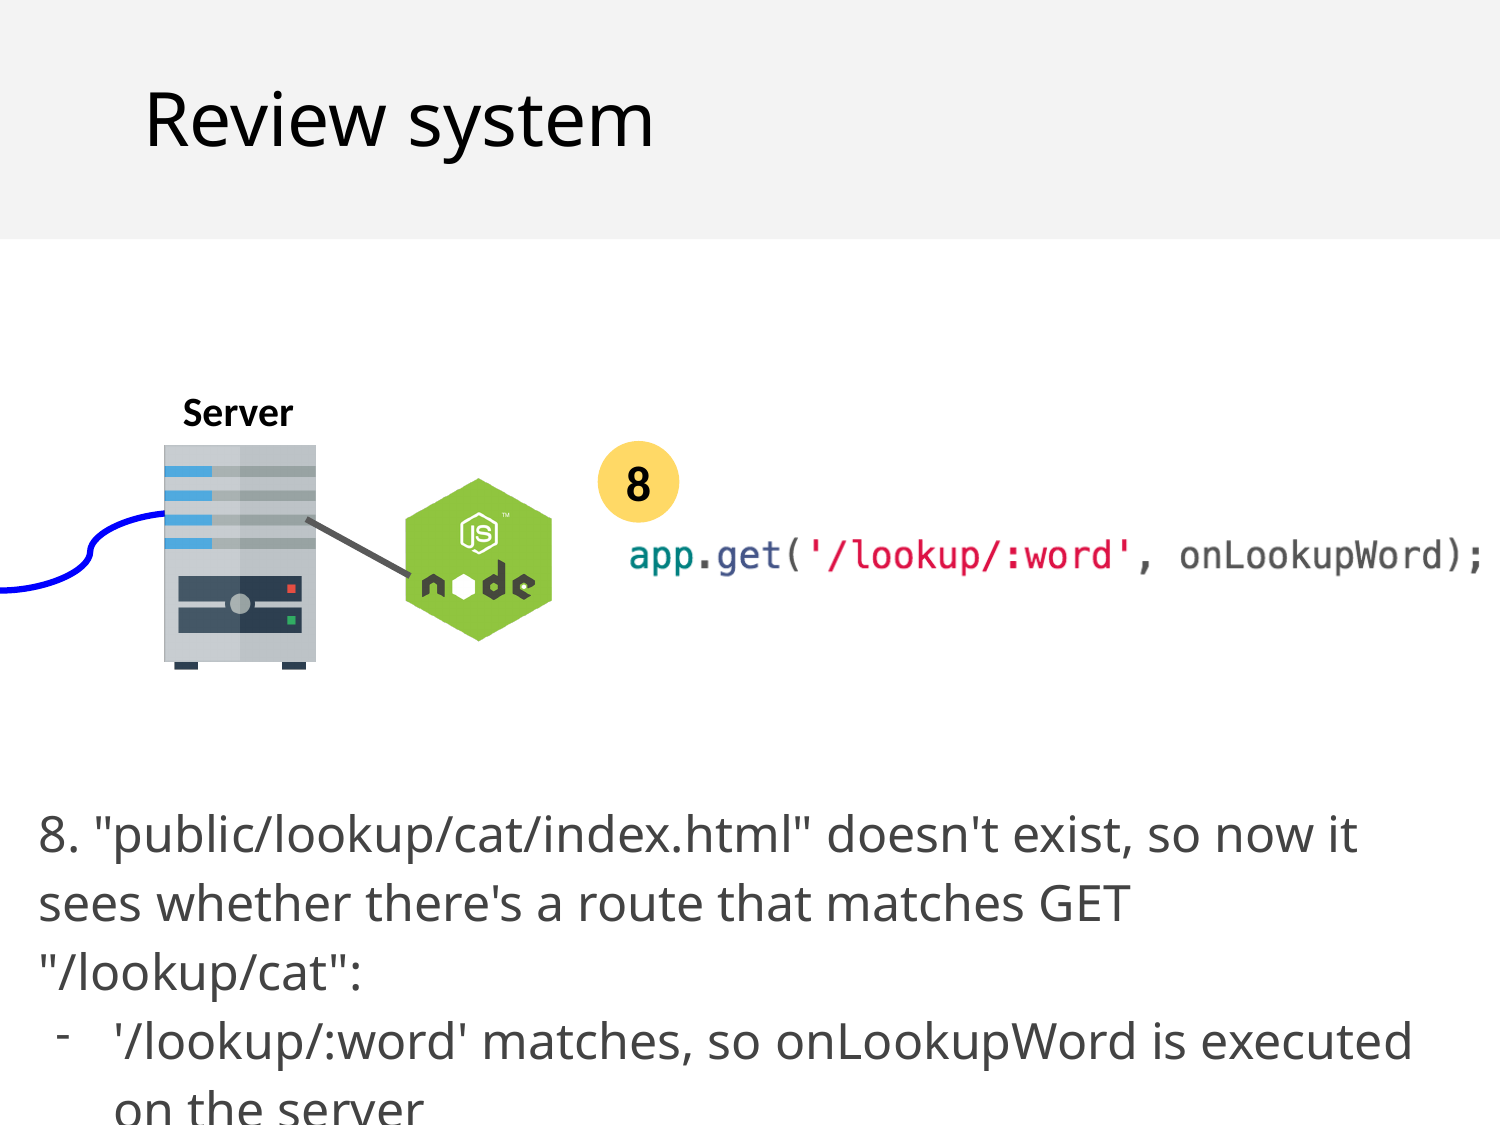

# Review system
Server
8
8. "public/lookup/cat/index.html" doesn't exist, so now it sees whether there's a route that matches GET "/lookup/cat":
'/lookup/:word' matches, so onLookupWord is executed on the server